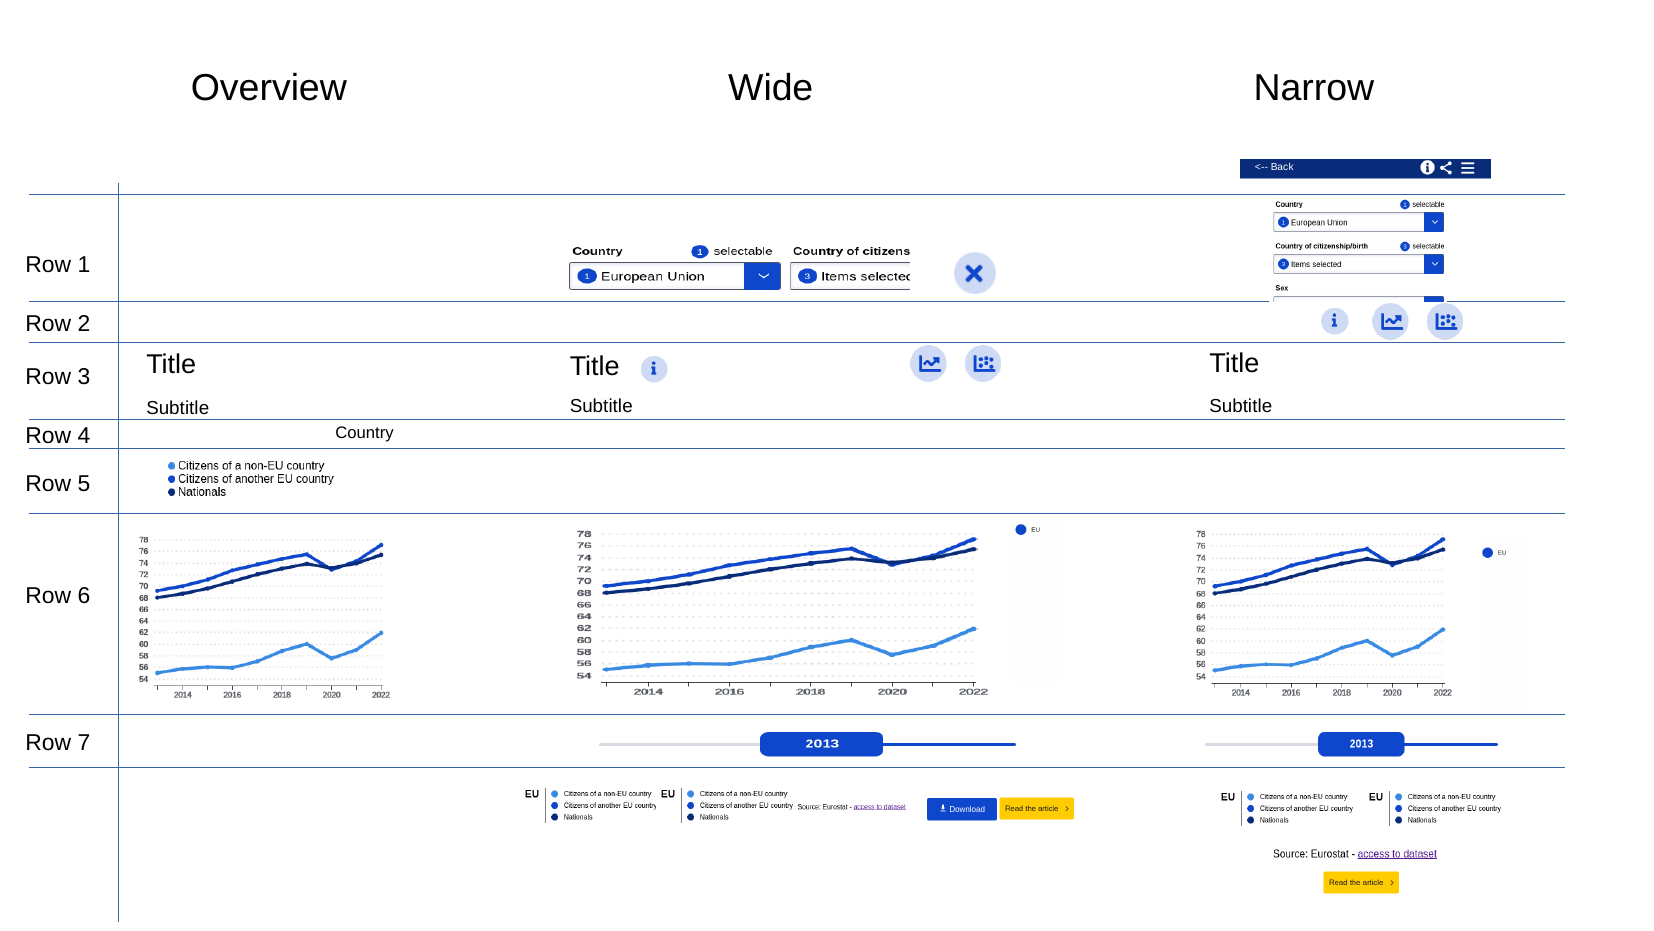

Overview
Wide
Narrow
<-- Back
Row 1
Row 2
Title
Title
Title
Row 3
Subtitle
Subtitle
Subtitle
Row 4
Country
Row 5
Row 6
Row 7